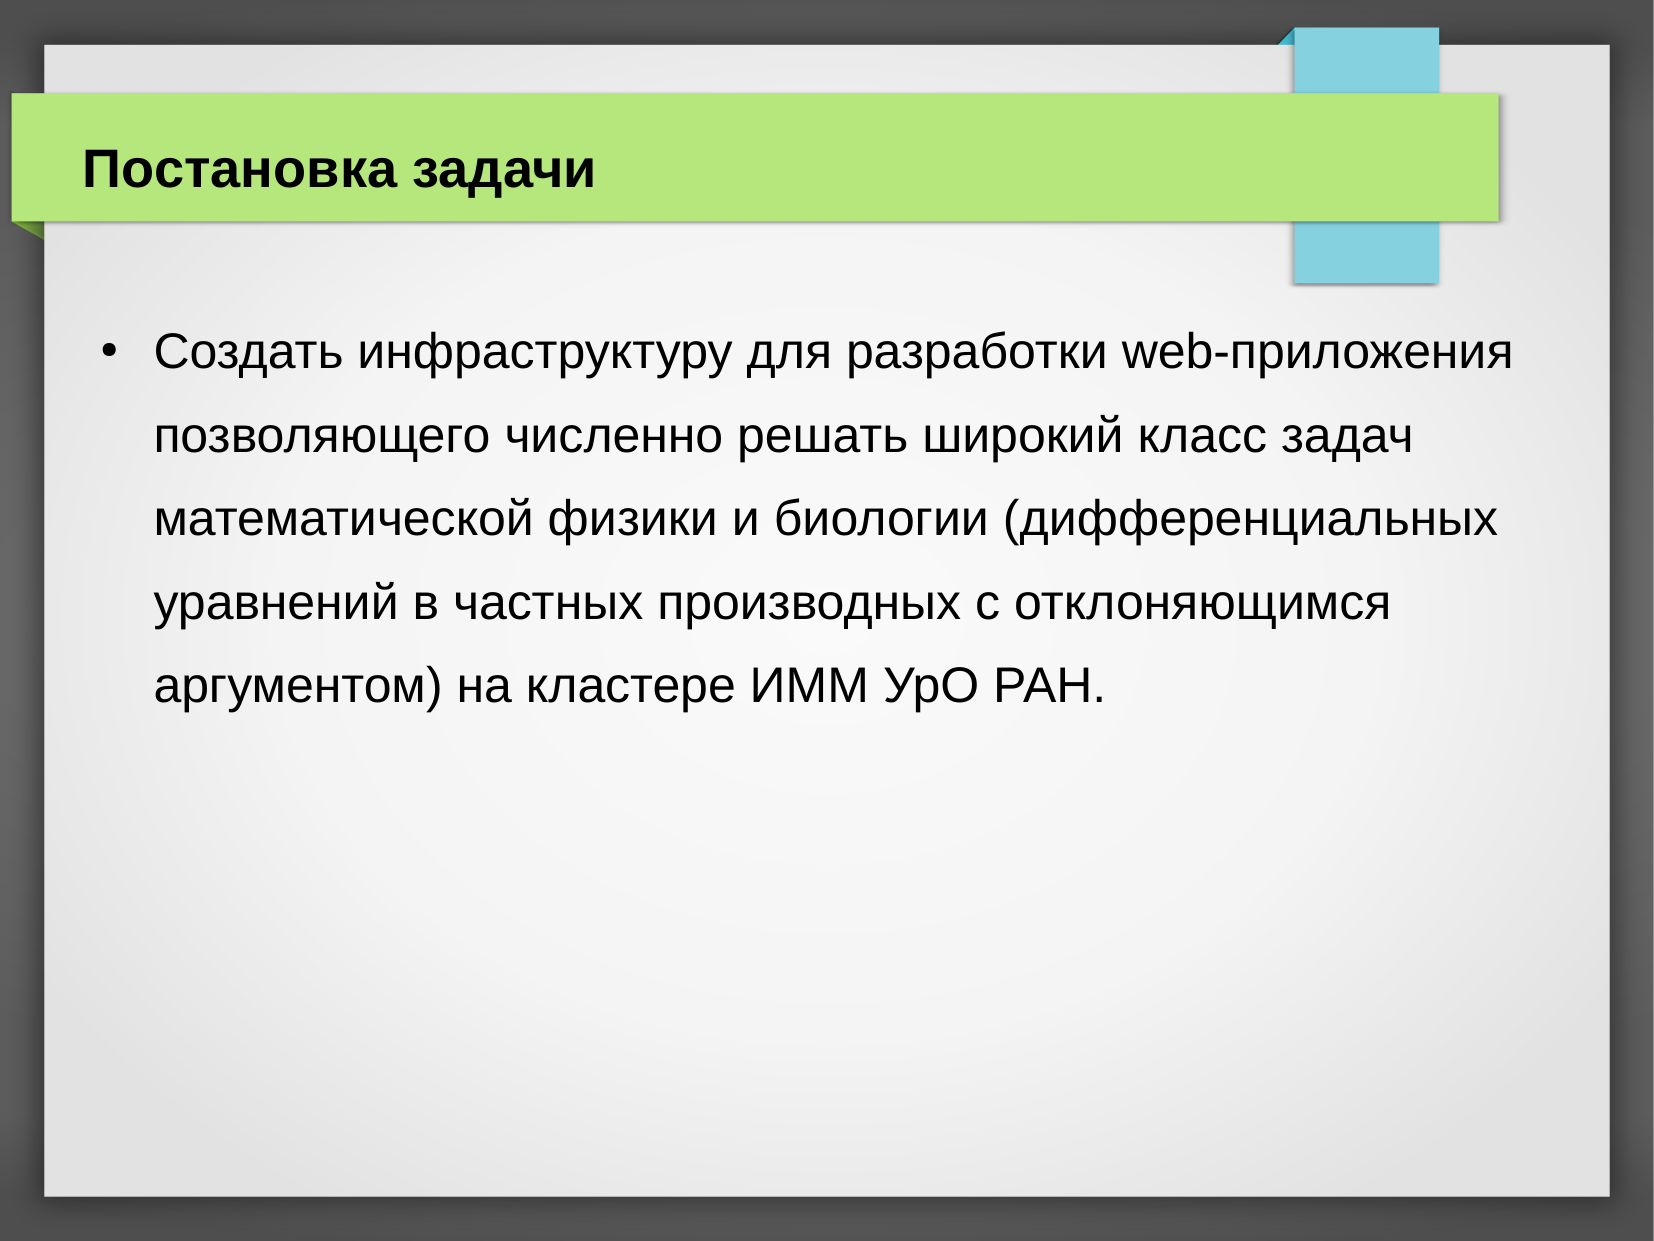

# Постановка задачи
Создать инфраструктуру для разработки web-приложения позволяющего численно решать широкий класс задач математической физики и биологии (дифференциальных уравнений в частных производных с отклоняющимся аргументом) на кластере ИММ УрО РАН.